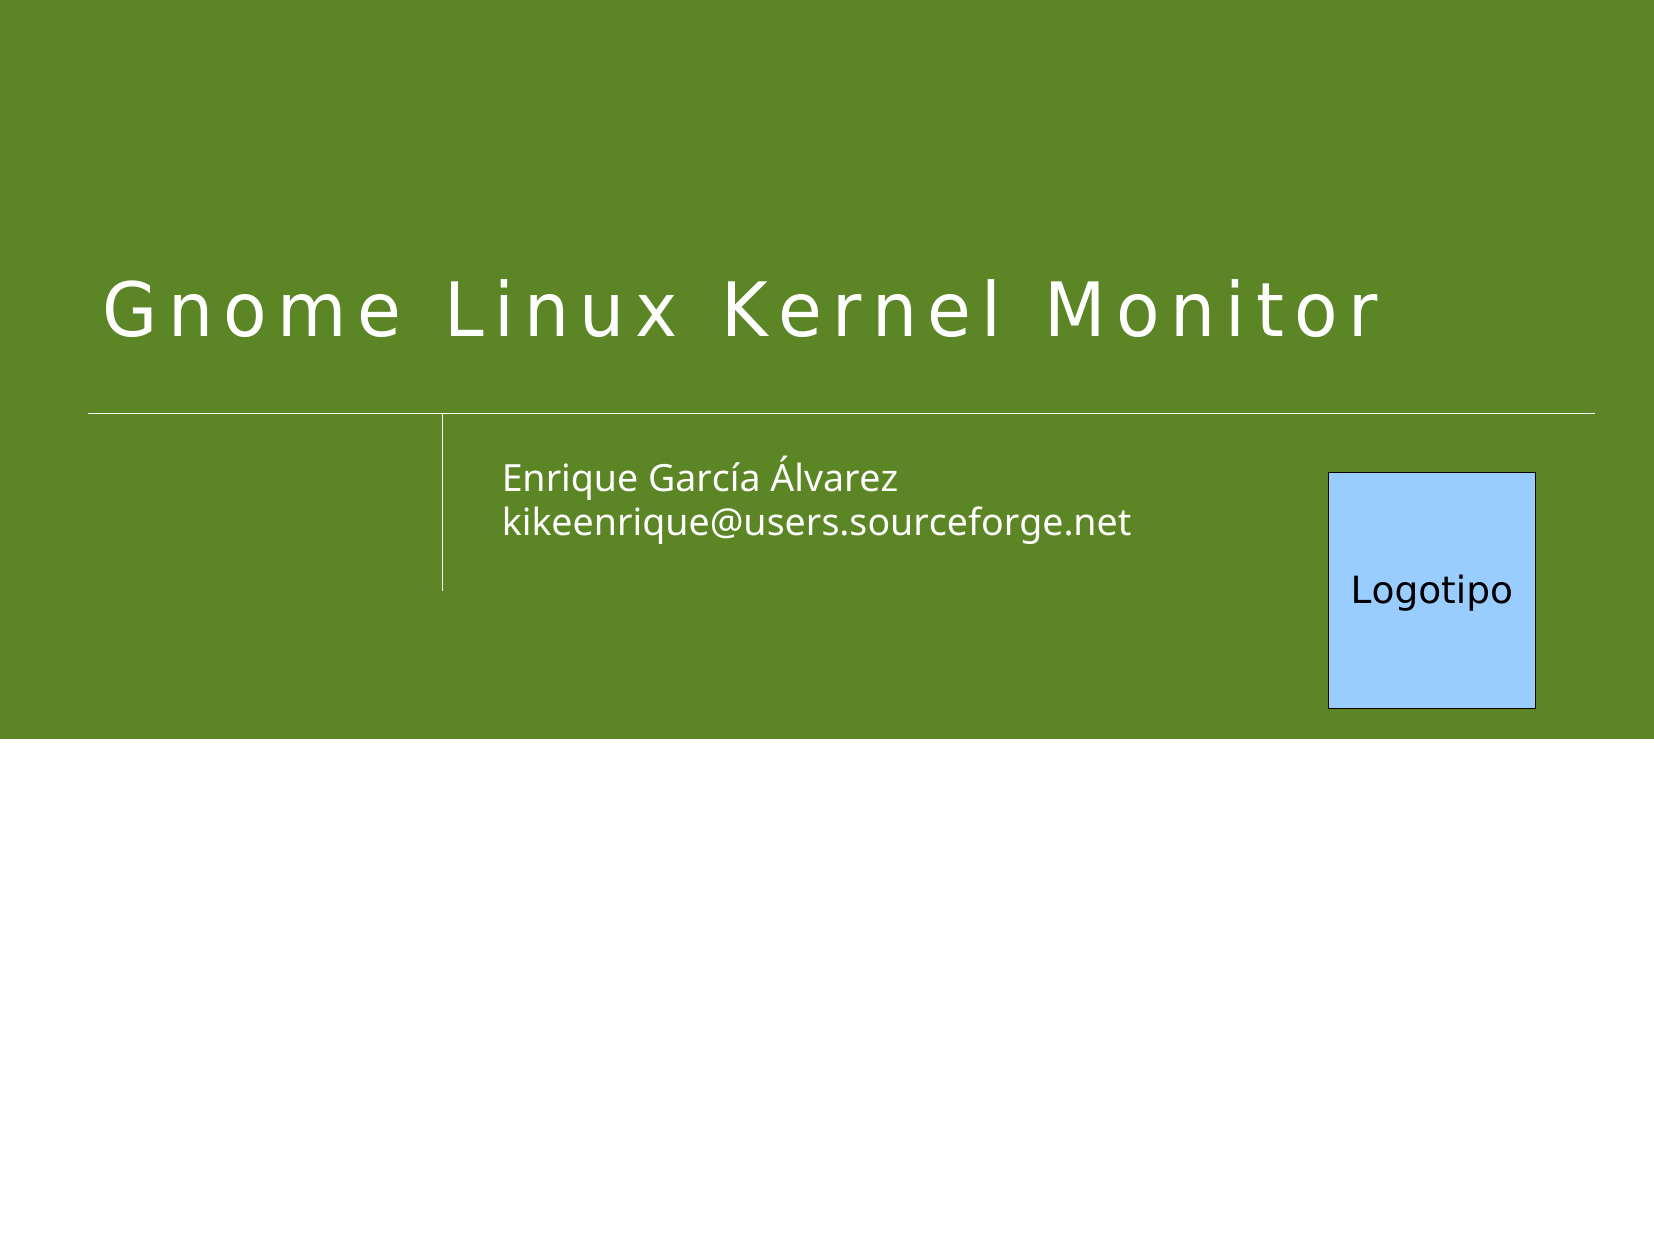

Gnome Linux Kernel Monitor
# Enrique García Álvarez
kikeenrique@users.sourceforge.net
Logotipo